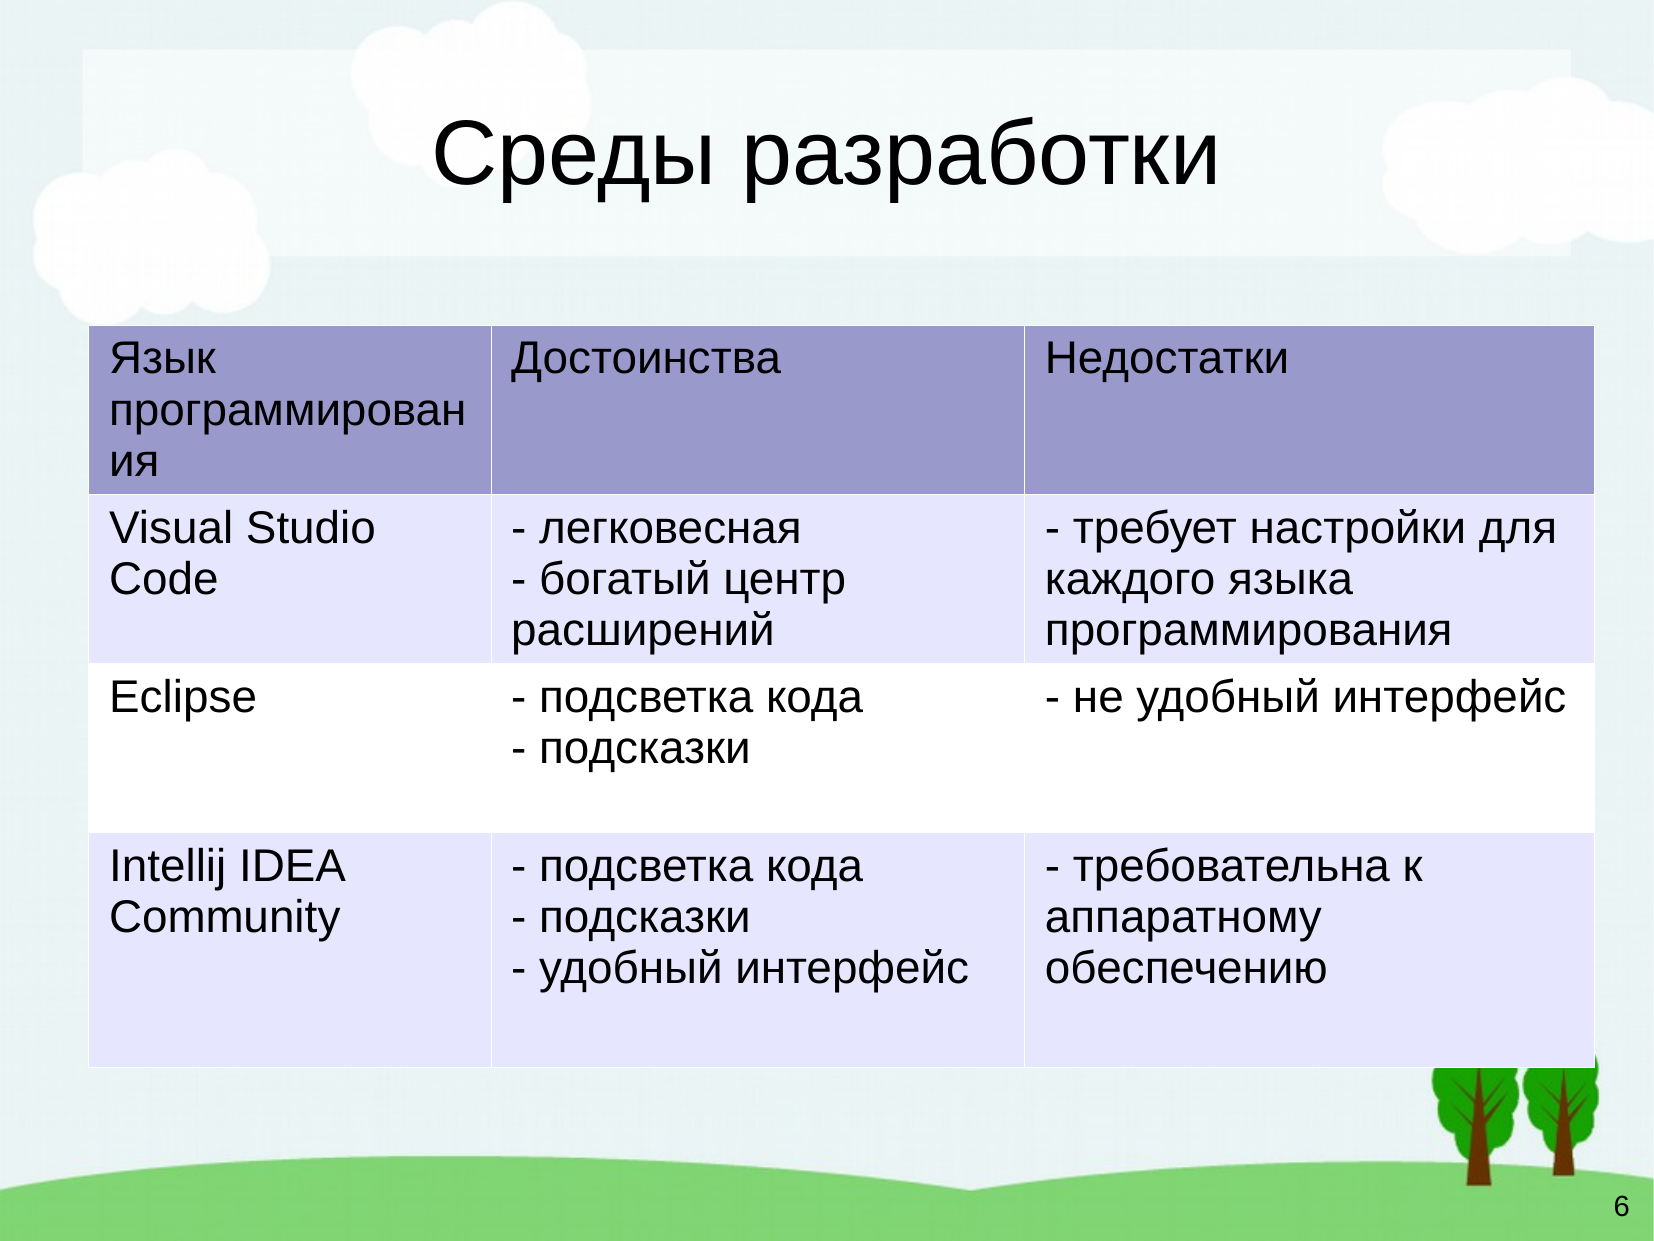

# Среды разработки
| Язык программирования | Достоинства | Недостатки |
| --- | --- | --- |
| Visual Studio Code | - легковесная - богатый центр расширений | - требует настройки для каждого языка программирования |
| Eclipse | - подсветка кода - подсказки | - не удобный интерфейс |
| Intellij IDEA Community | - подсветка кода - подсказки - удобный интерфейс | - требовательна к аппаратному обеспечению |
6